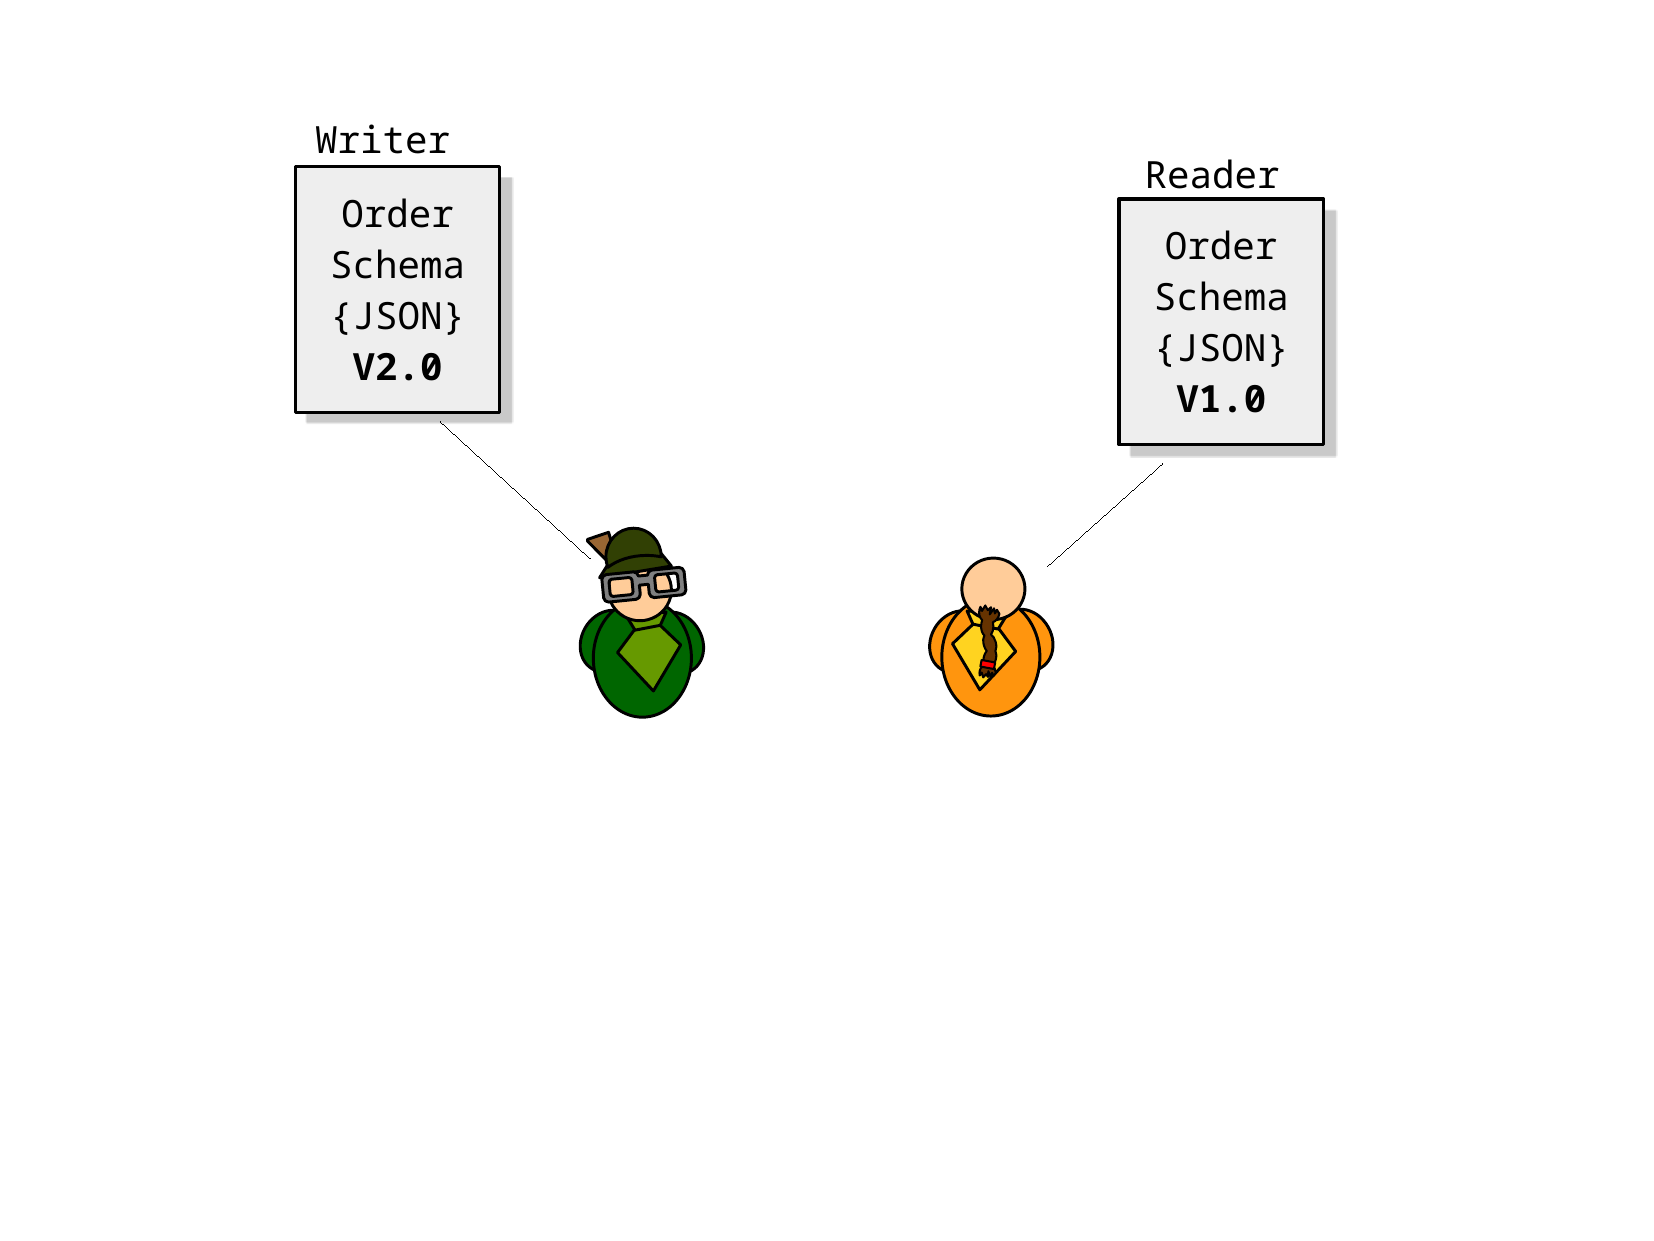

Writer
Reader
Order
Schema
{JSON}
V2.0
Order
Schema
{JSON}
V1.0